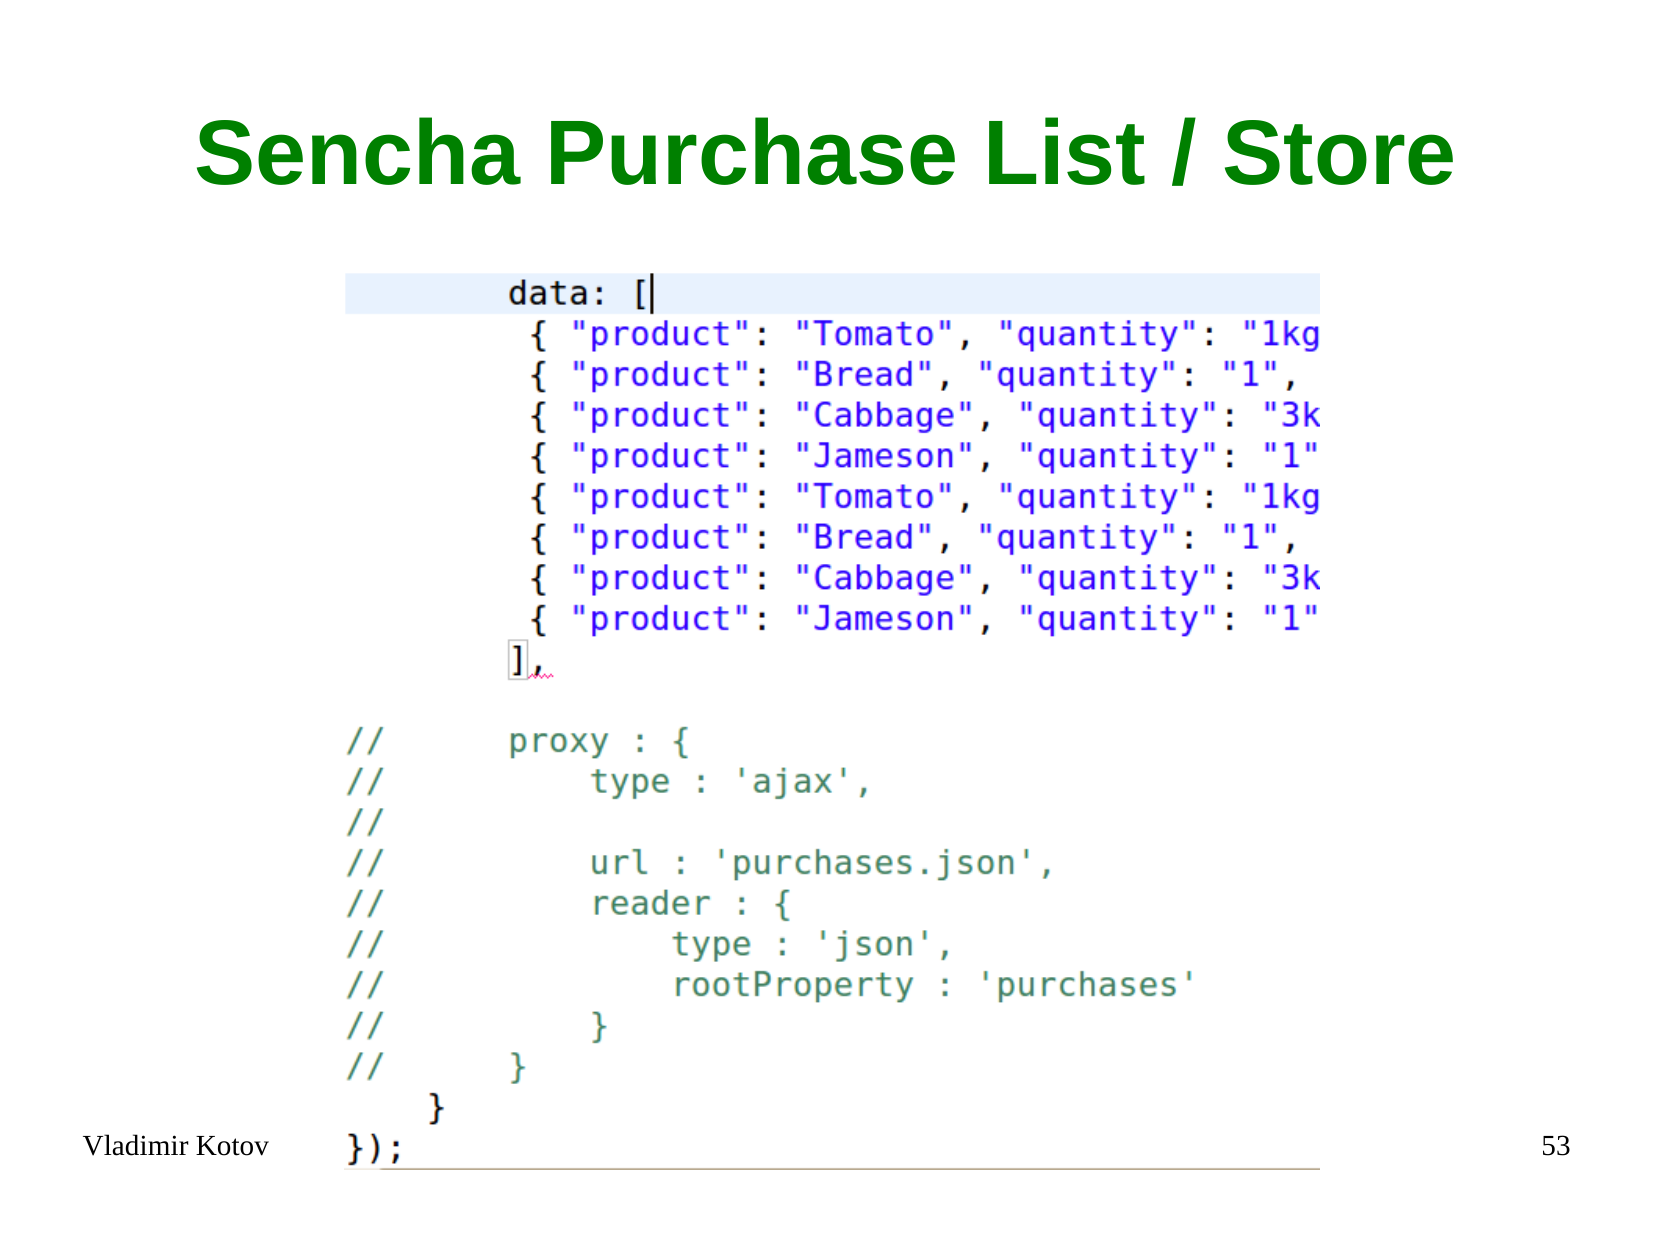

# Sencha Purchase List / Store
Vladimir Kotov
Cross-platform Mobile Development
53